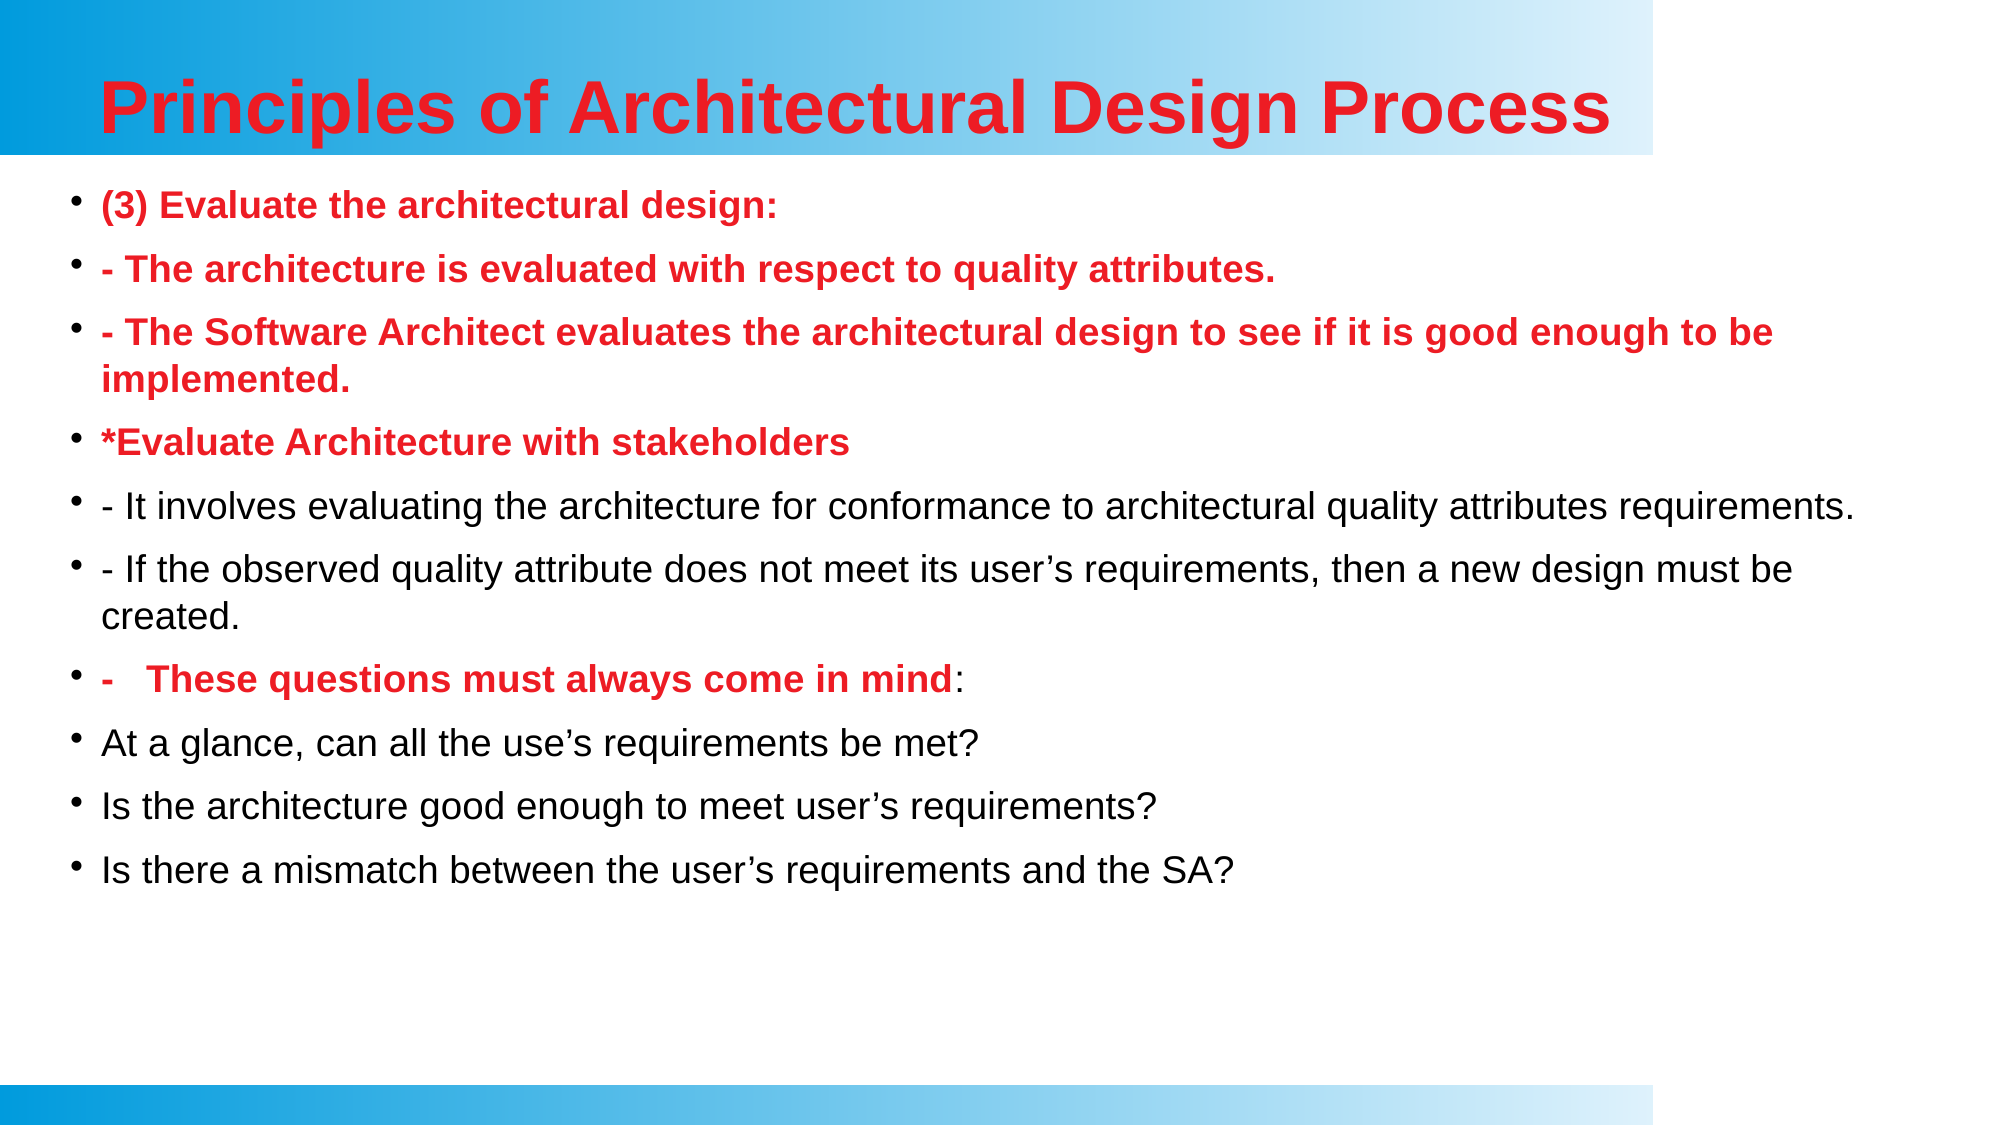

# Principles of Architectural Design Process
(3) Evaluate the architectural design:
- The architecture is evaluated with respect to quality attributes.
- The Software Architect evaluates the architectural design to see if it is good enough to be implemented.
*Evaluate Architecture with stakeholders
- It involves evaluating the architecture for conformance to architectural quality attributes requirements.
- If the observed quality attribute does not meet its user’s requirements, then a new design must be created.
- These questions must always come in mind:
At a glance, can all the use’s requirements be met?
Is the architecture good enough to meet user’s requirements?
Is there a mismatch between the user’s requirements and the SA?